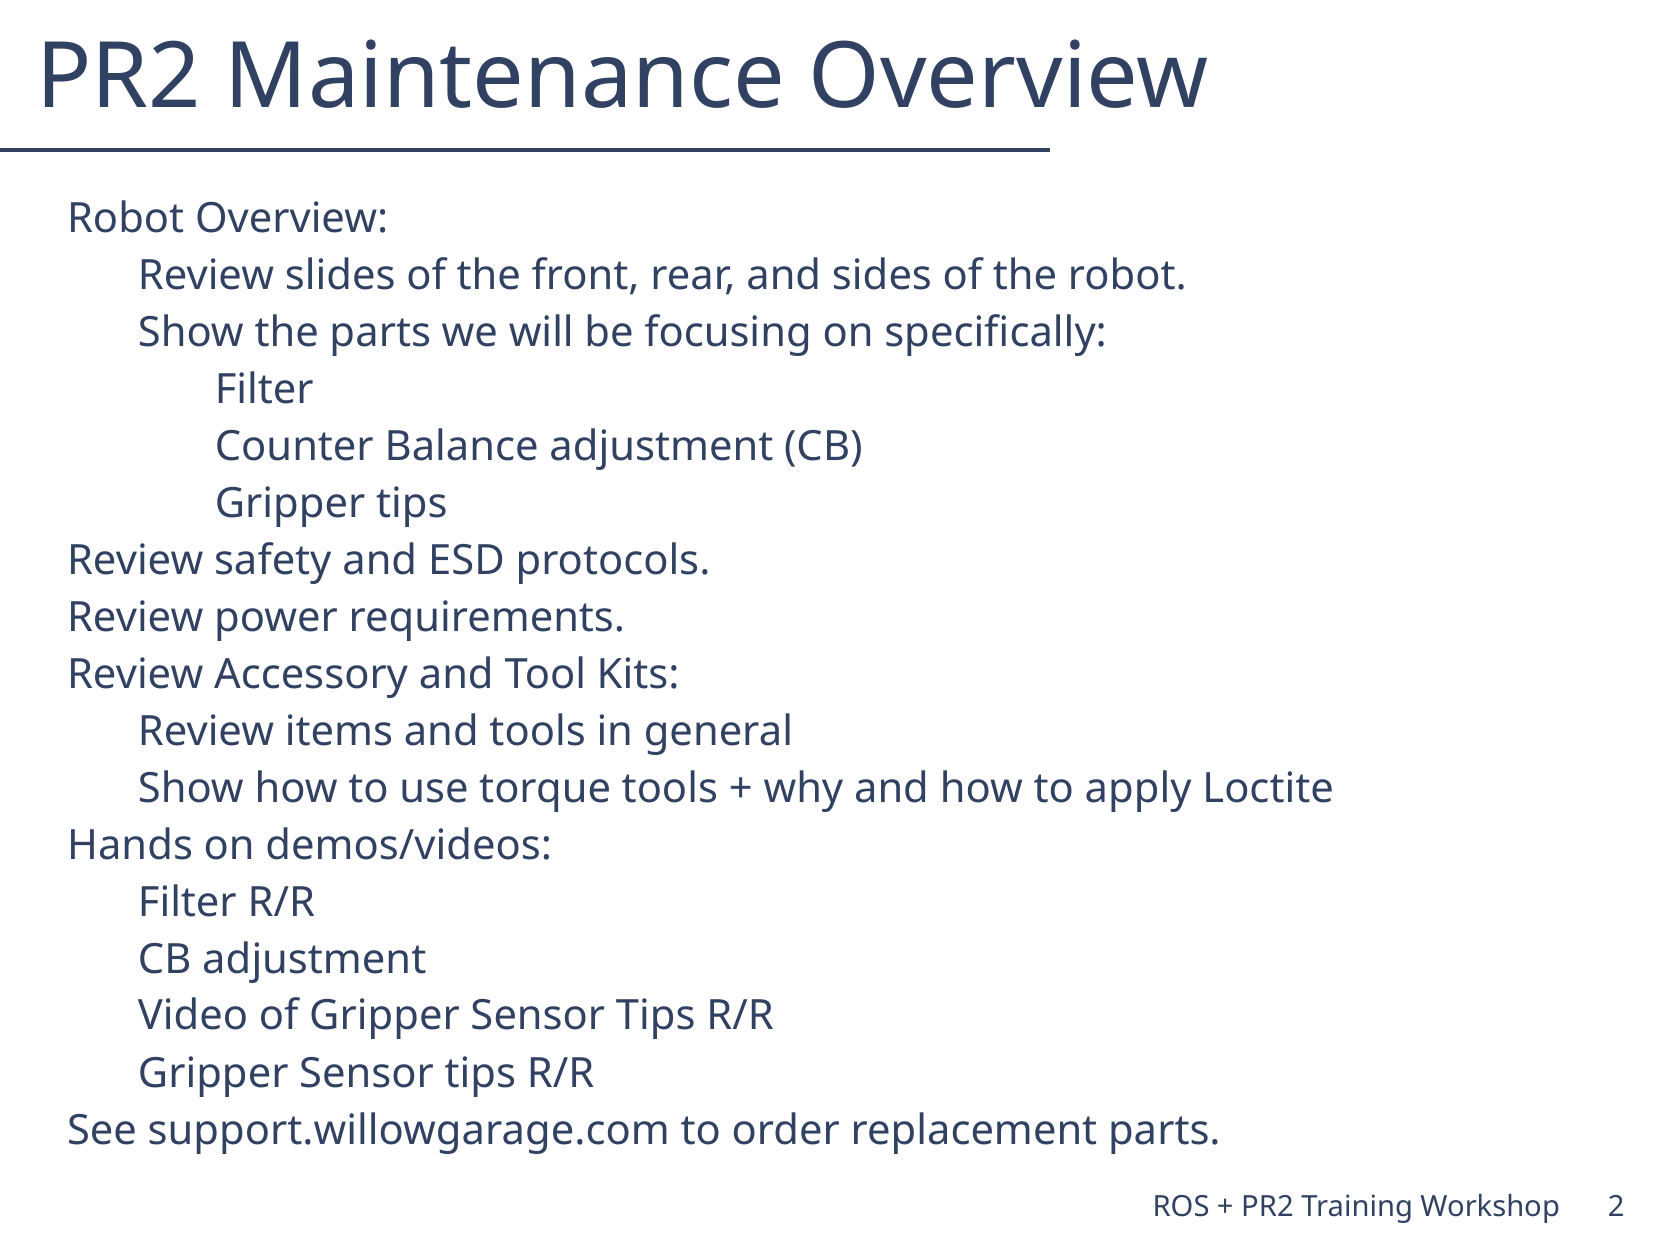

# PR2 Maintenance Overview
Robot Overview:
Review slides of the front, rear, and sides of the robot.
Show the parts we will be focusing on specifically:
Filter
Counter Balance adjustment (CB)
Gripper tips
Review safety and ESD protocols.
Review power requirements.
Review Accessory and Tool Kits:
Review items and tools in general
Show how to use torque tools + why and how to apply Loctite
Hands on demos/videos:
Filter R/R
CB adjustment
Video of Gripper Sensor Tips R/R
Gripper Sensor tips R/R
See support.willowgarage.com to order replacement parts.